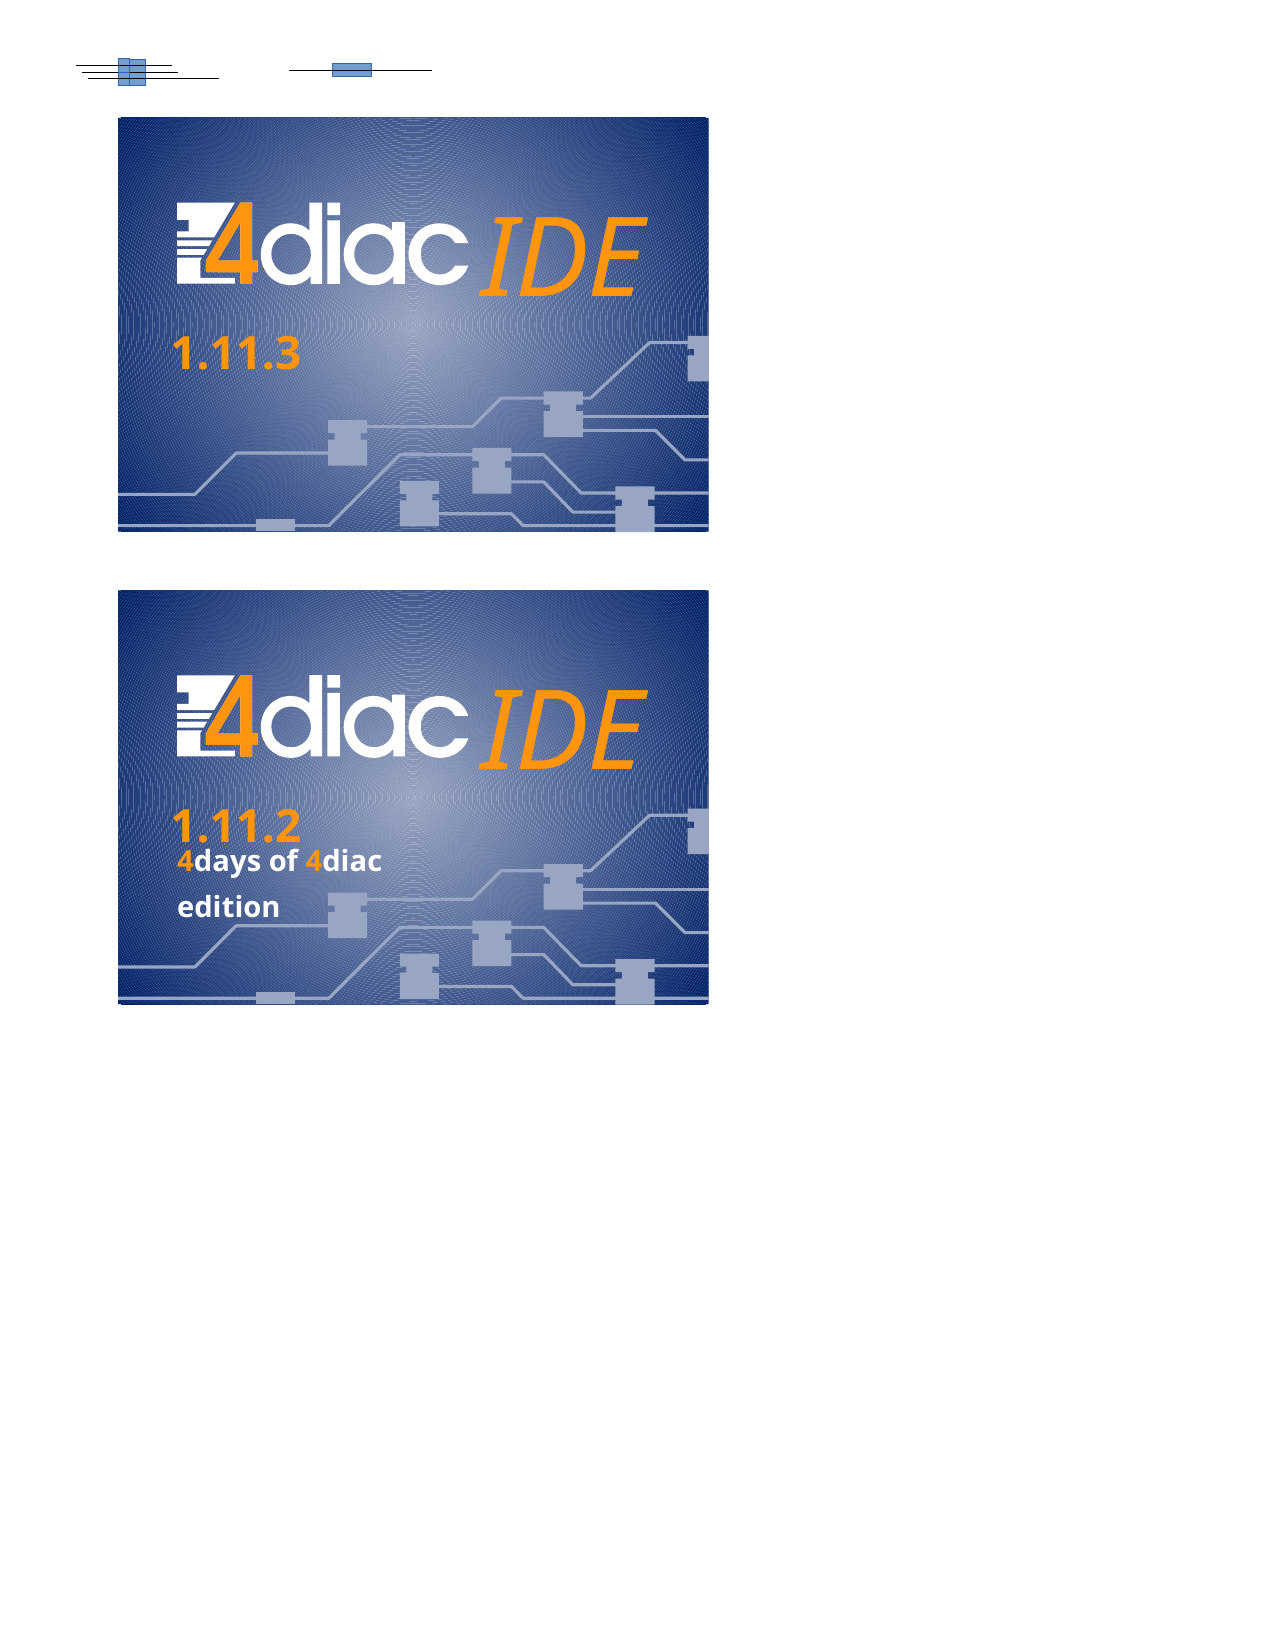

IDE
1.11.3
IDE
1.11.2
4days of 4diac
edition